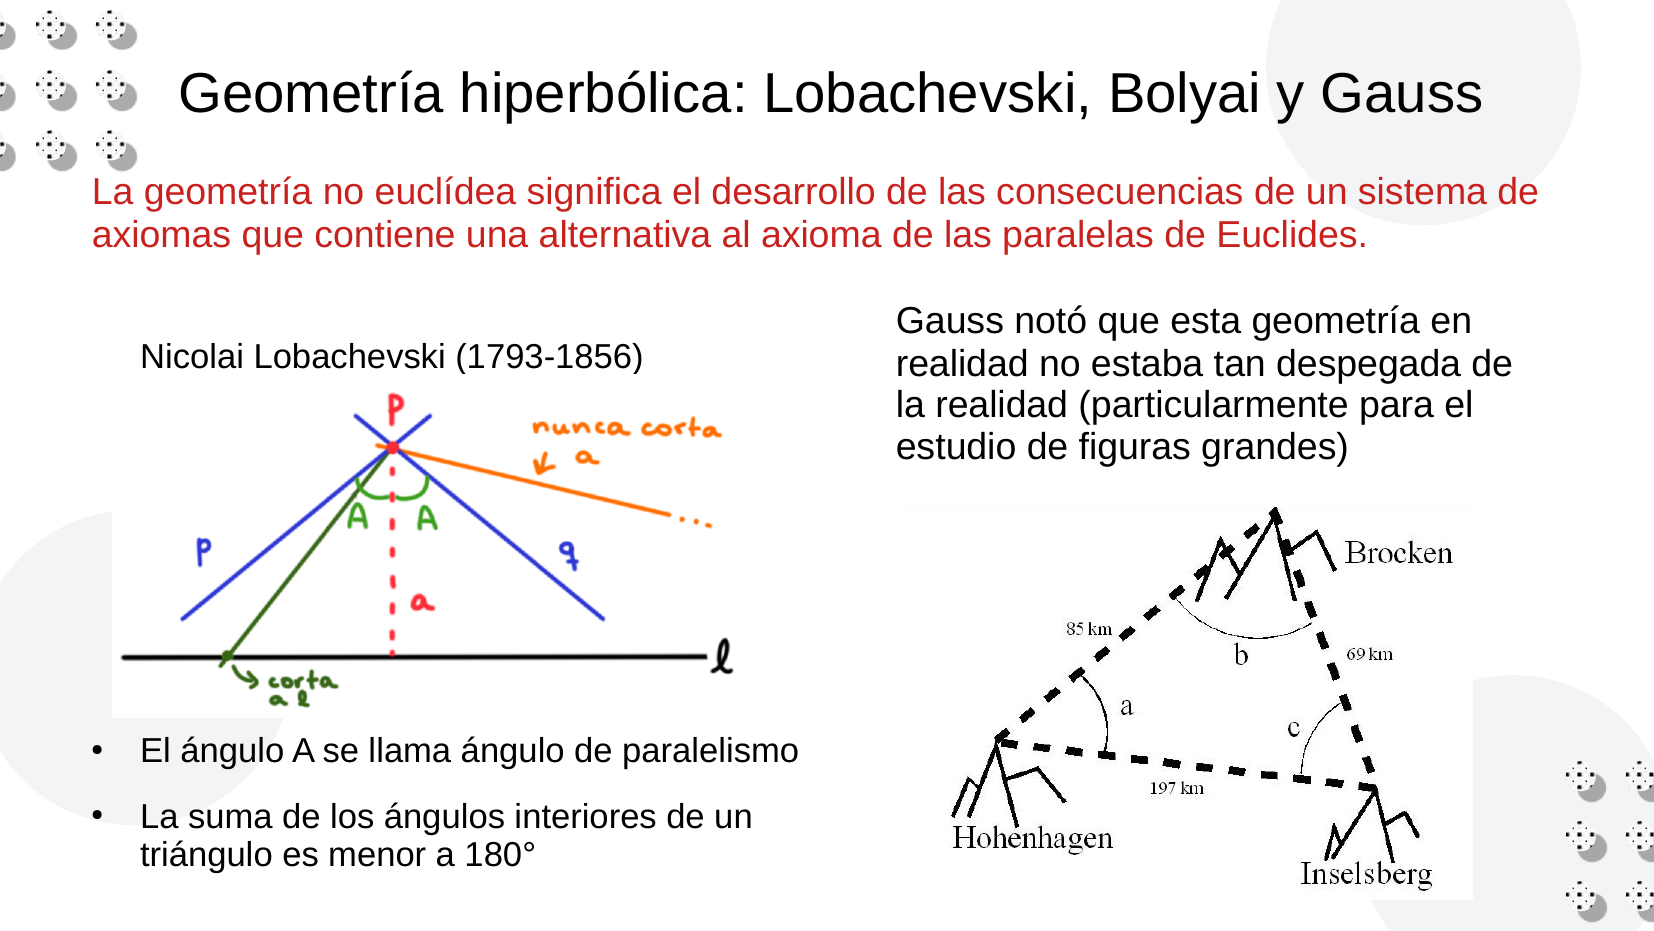

# Geometría hiperbólica: Lobachevski, Bolyai y Gauss
La geometría no euclí­dea significa el desarrollo de las consecuencias de un sistema de axiomas que contiene una alternativa al axioma de las paralelas de Euclides.
Gauss notó que esta geometría en realidad no estaba tan despegada de la realidad (particularmente para el estudio de figuras grandes)
Nicolai Lobachevski (1793-1856)
El ángulo A se llama ángulo de paralelismo
La suma de los ángulos interiores de un triángulo es menor a 180°